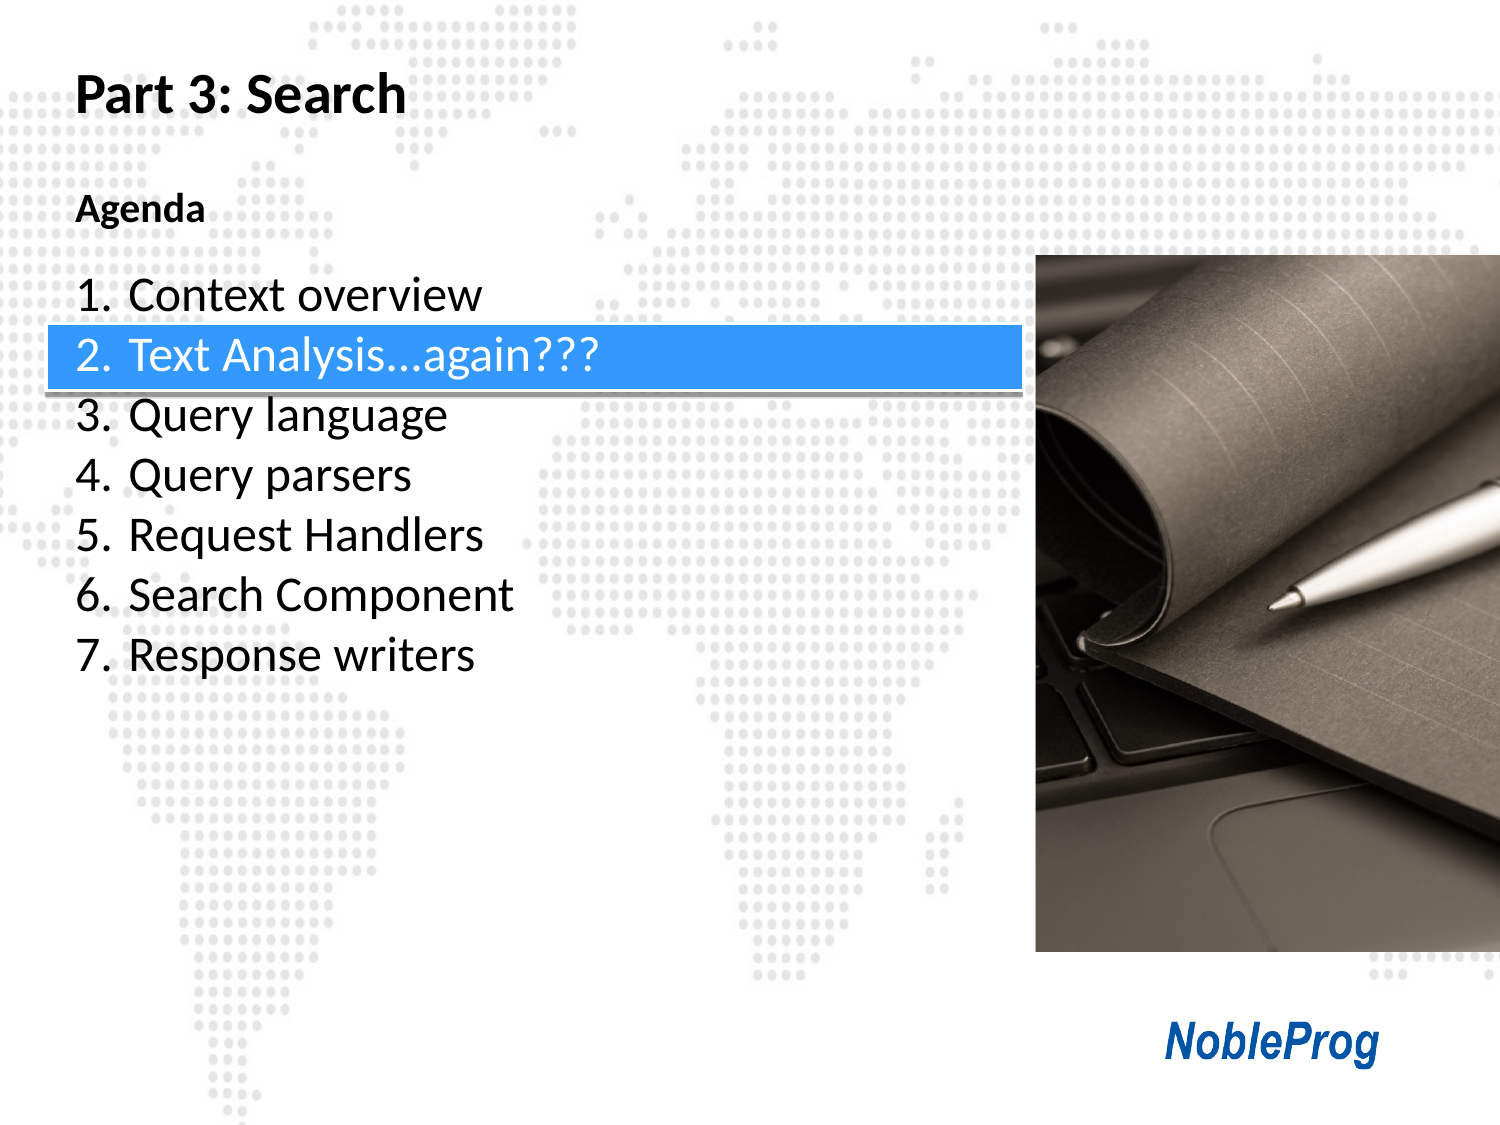

Part 3: Search
Agenda
Context overview
Text Analysis...again???
Query language
Query parsers
Request Handlers
Search Component
Response writers